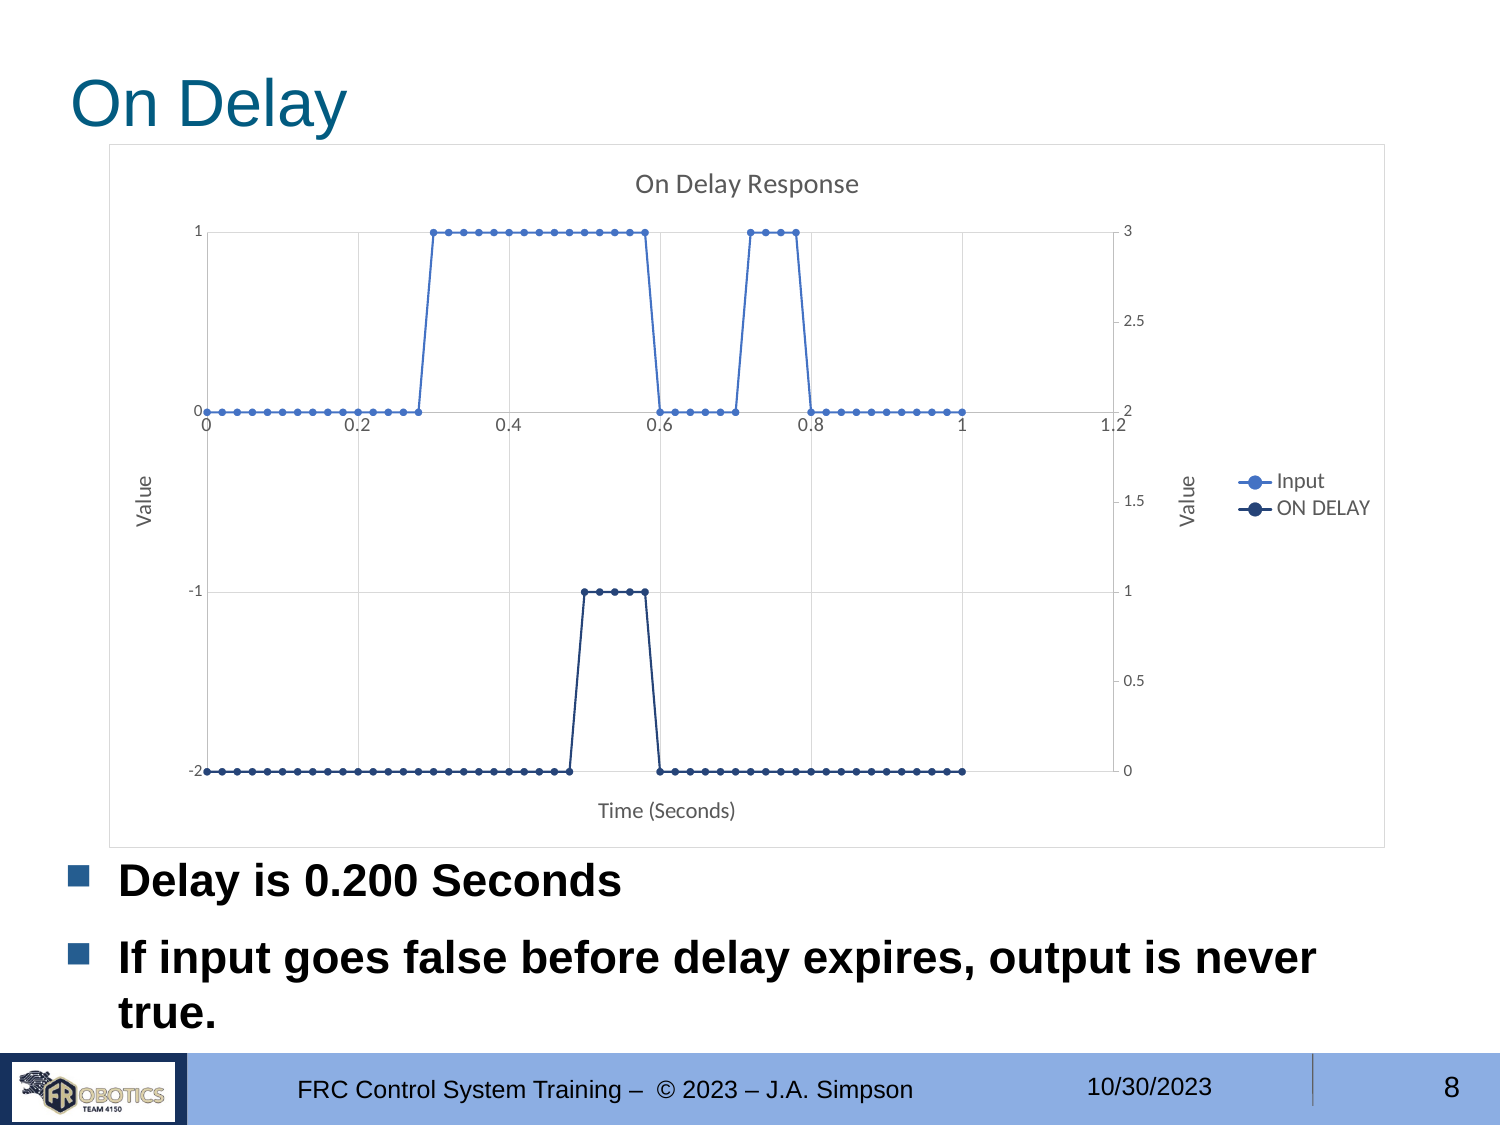

# On Delay
Delay is 0.200 Seconds
If input goes false before delay expires, output is never true.
10/30/2023
FRC Control System Training – © 2023 – J.A. Simpson